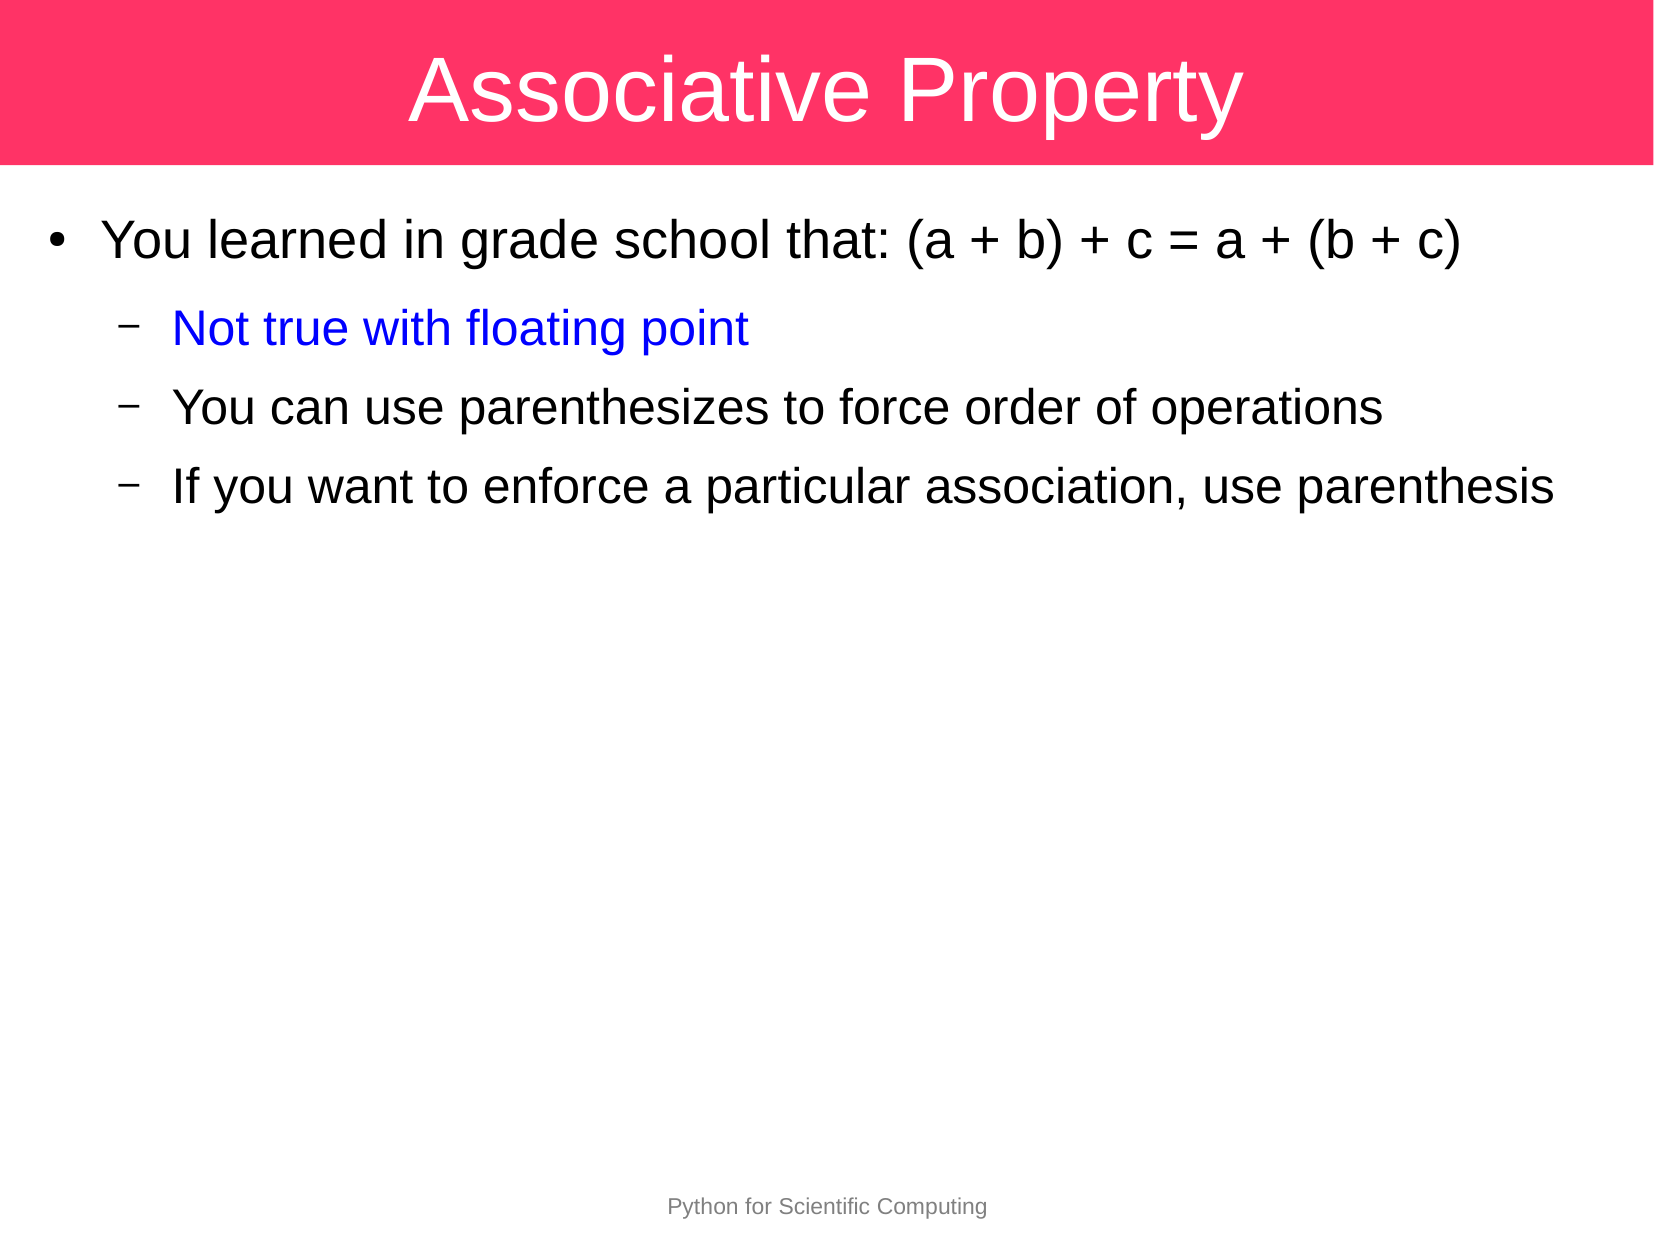

# Associative Property
You learned in grade school that: (a + b) + c = a + (b + c)
Not true with floating point
You can use parenthesizes to force order of operations
If you want to enforce a particular association, use parenthesis